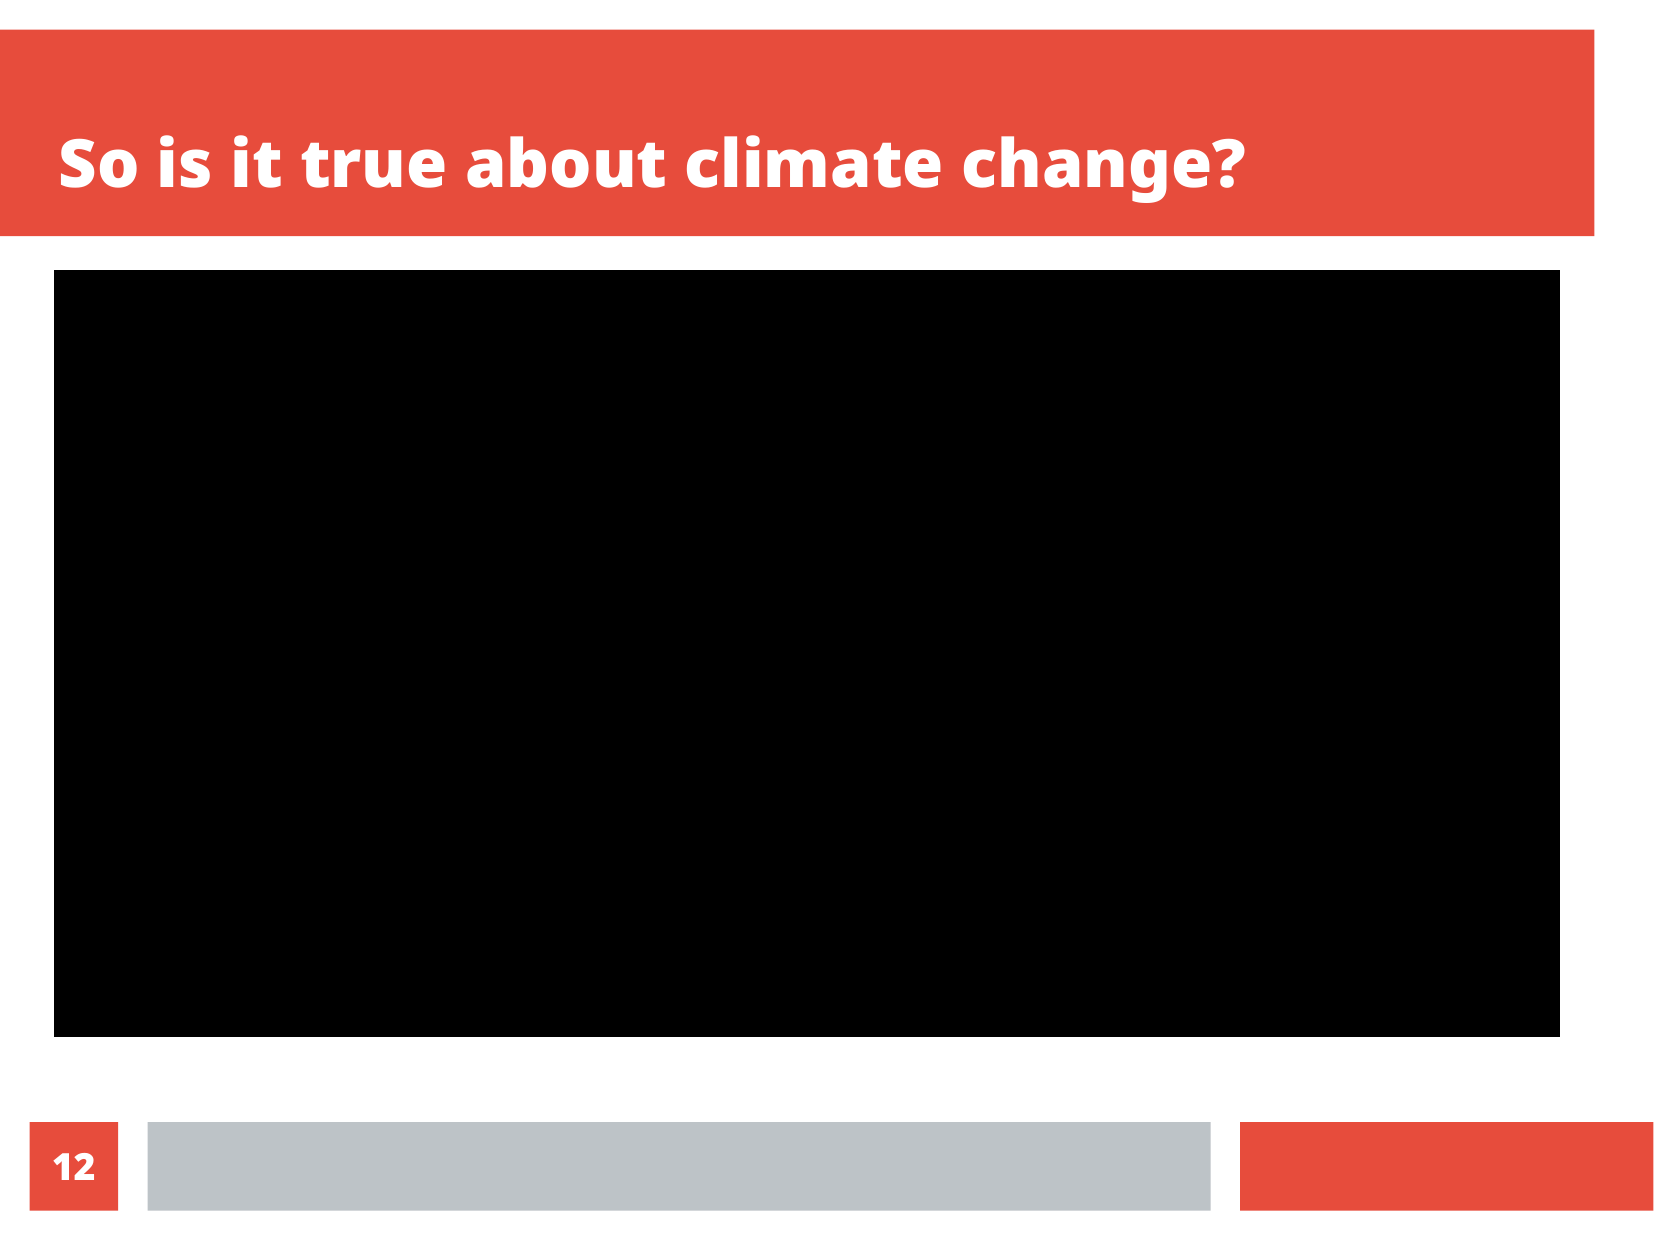

# So is it true about climate change?
12